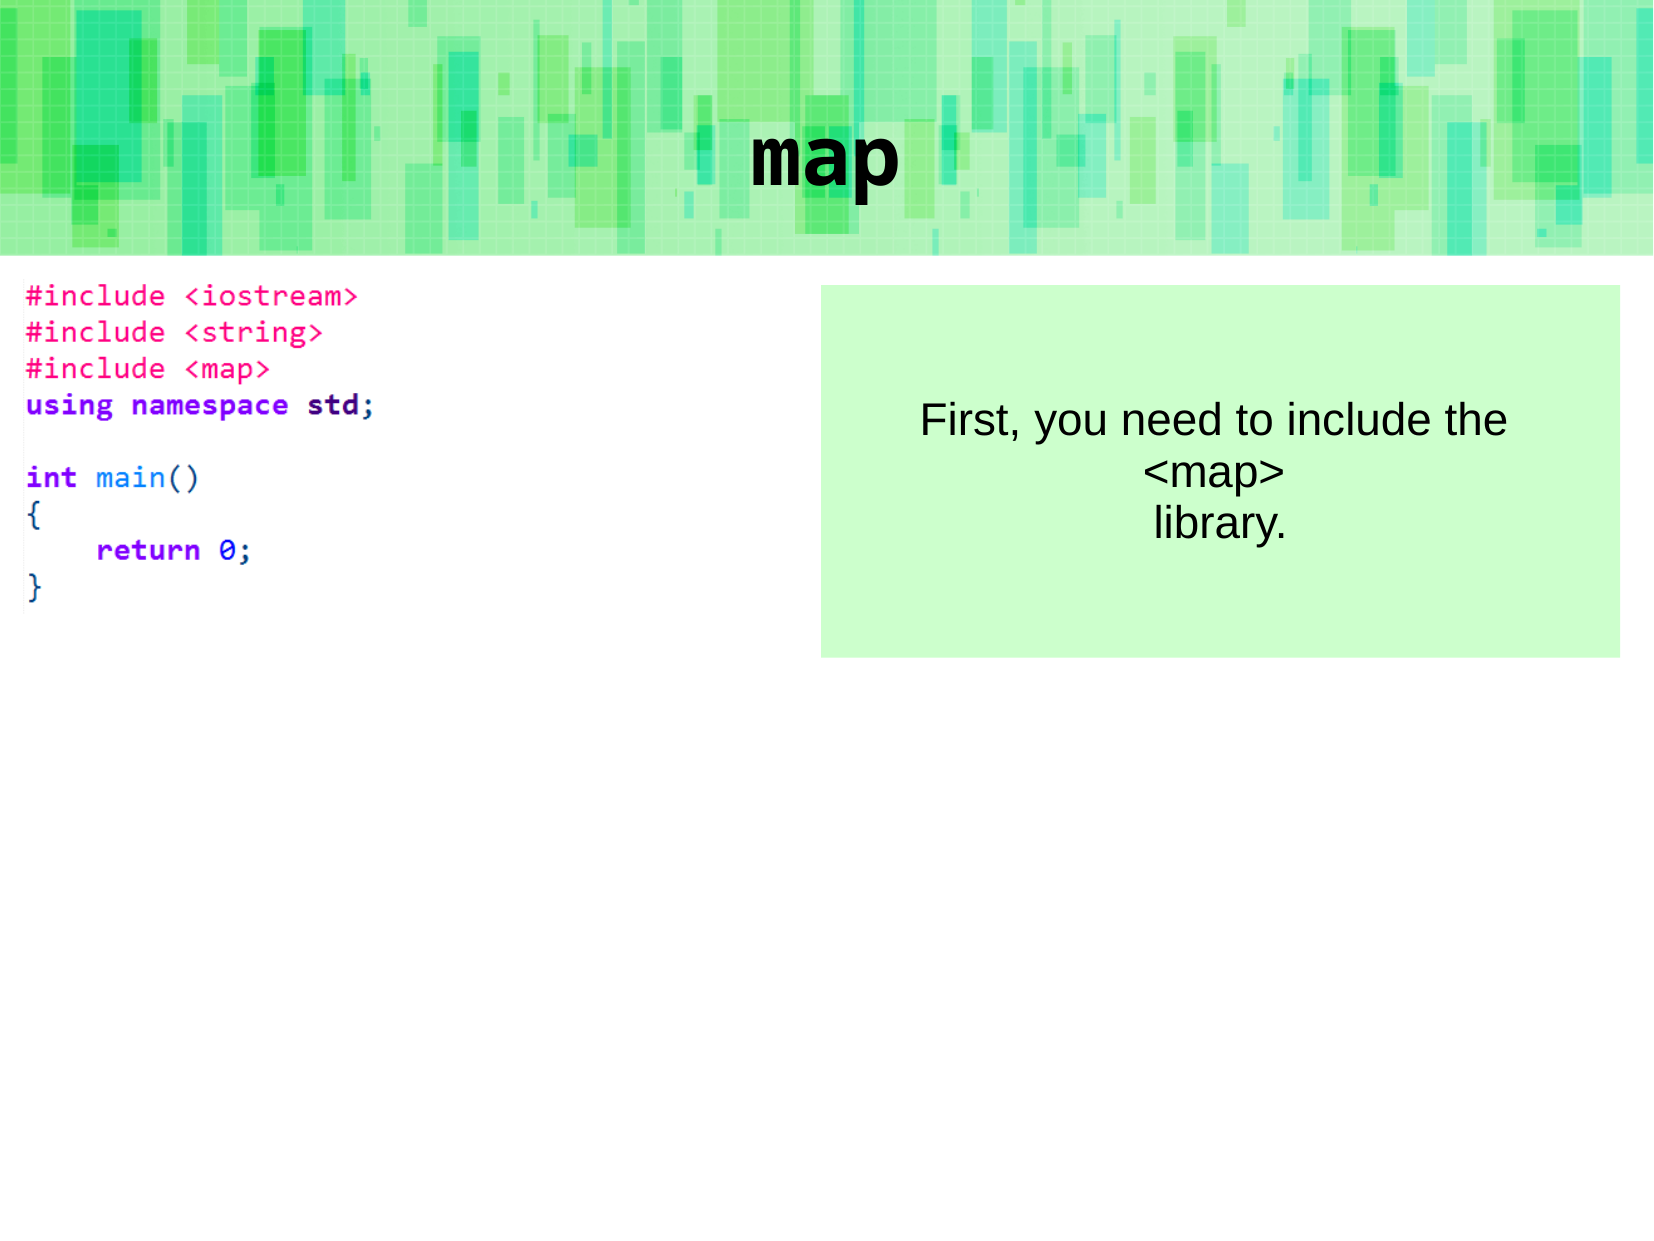

# map
First, you need to include the
<map>
library.